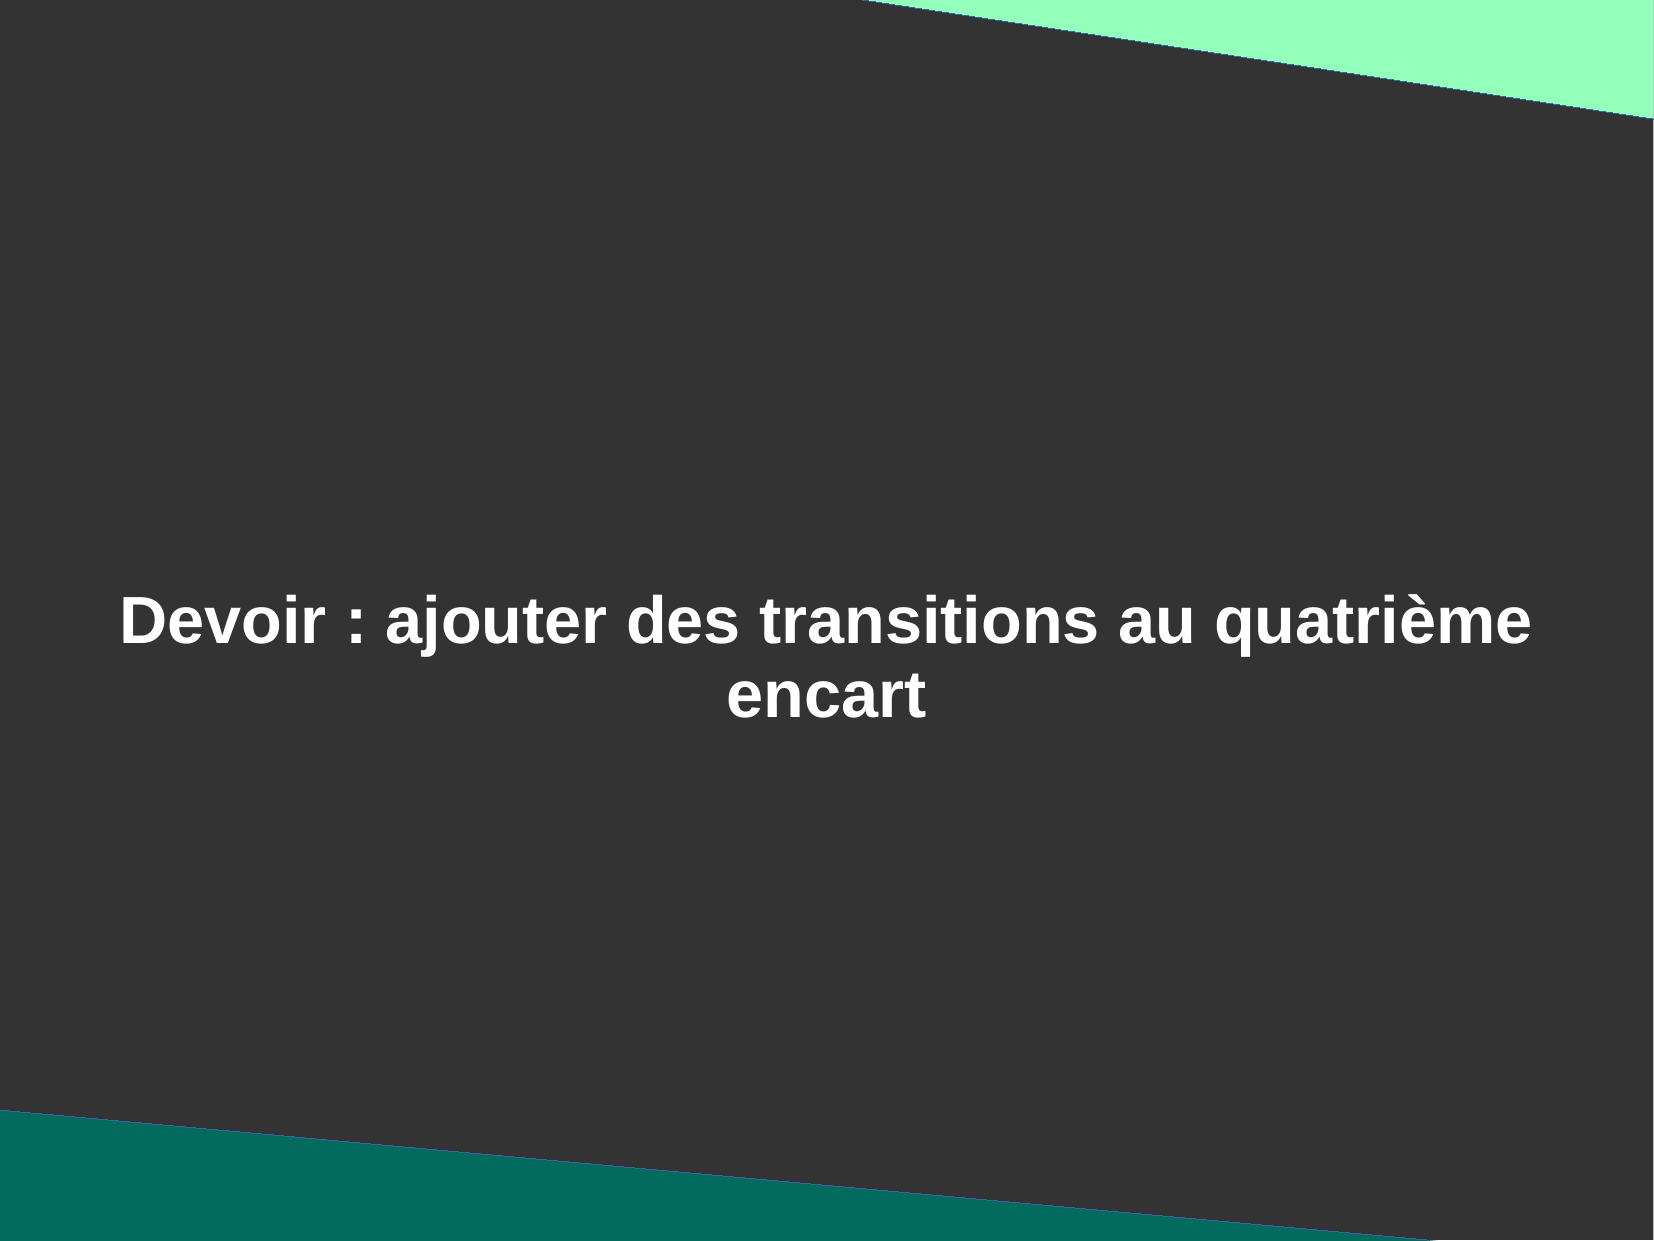

# Devoir : ajouter des transitions au quatrième encart